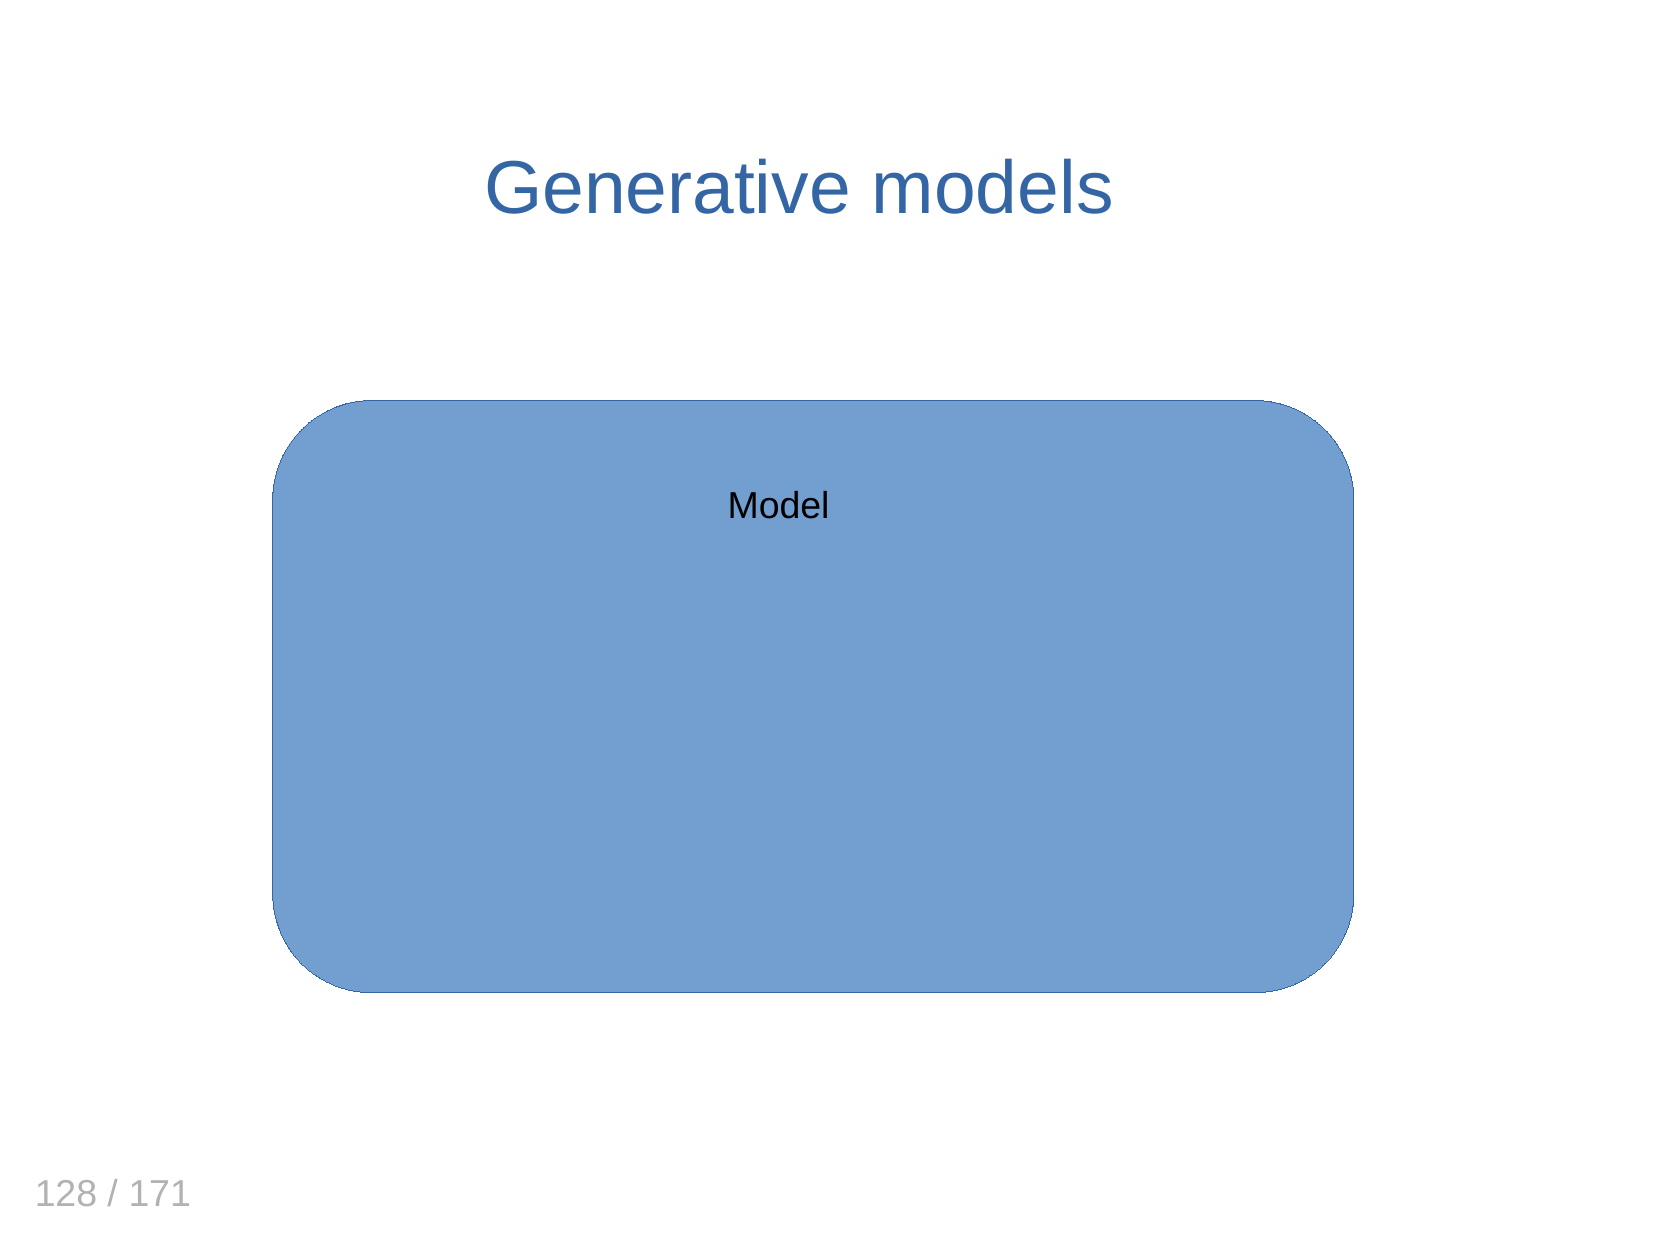

# Generative models
Model
θ
x
Latent
parameters
Observed
data